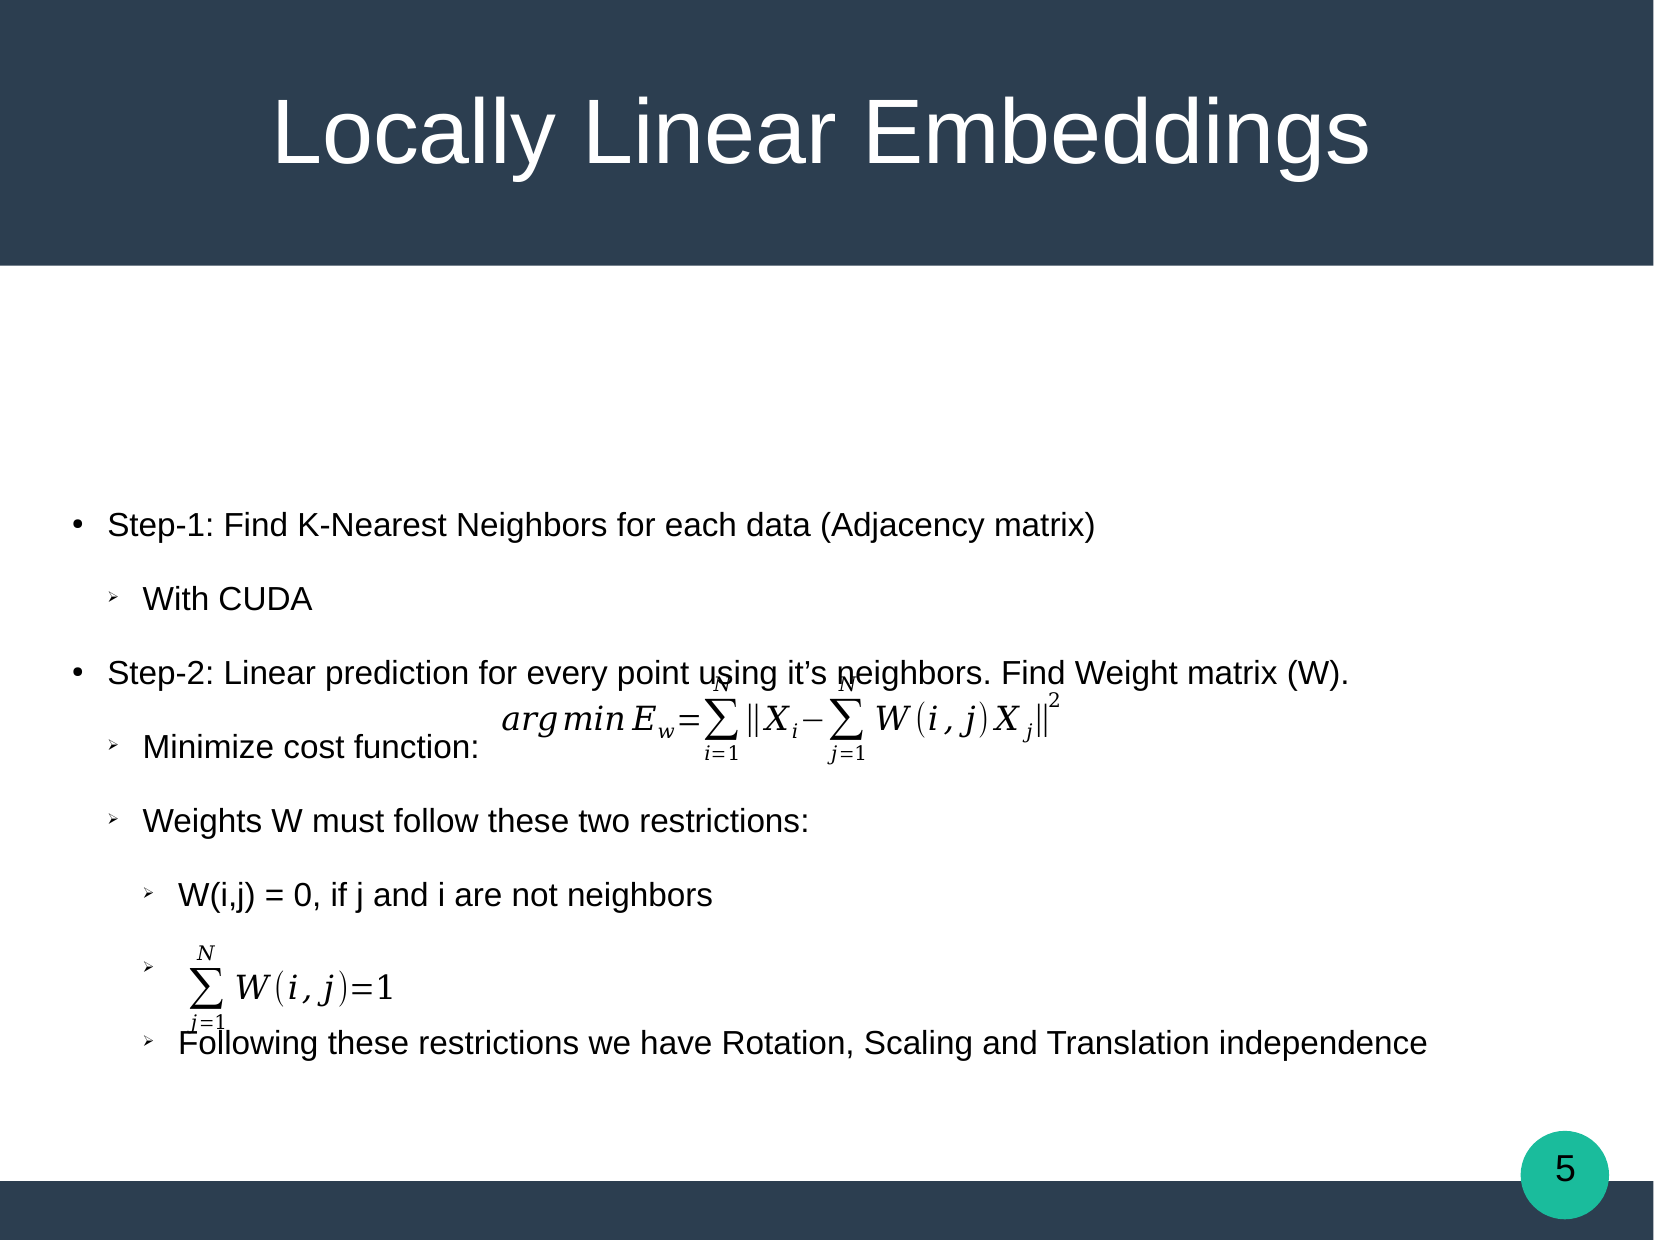

# Locally Linear Embeddings
Step-1: Find K-Nearest Neighbors for each data (Adjacency matrix)
With CUDA
Step-2: Linear prediction for every point using it’s neighbors. Find Weight matrix (W).
Minimize cost function:
Weights W must follow these two restrictions:
W(i,j) = 0, if j and i are not neighbors
Following these restrictions we have Rotation, Scaling and Translation independence